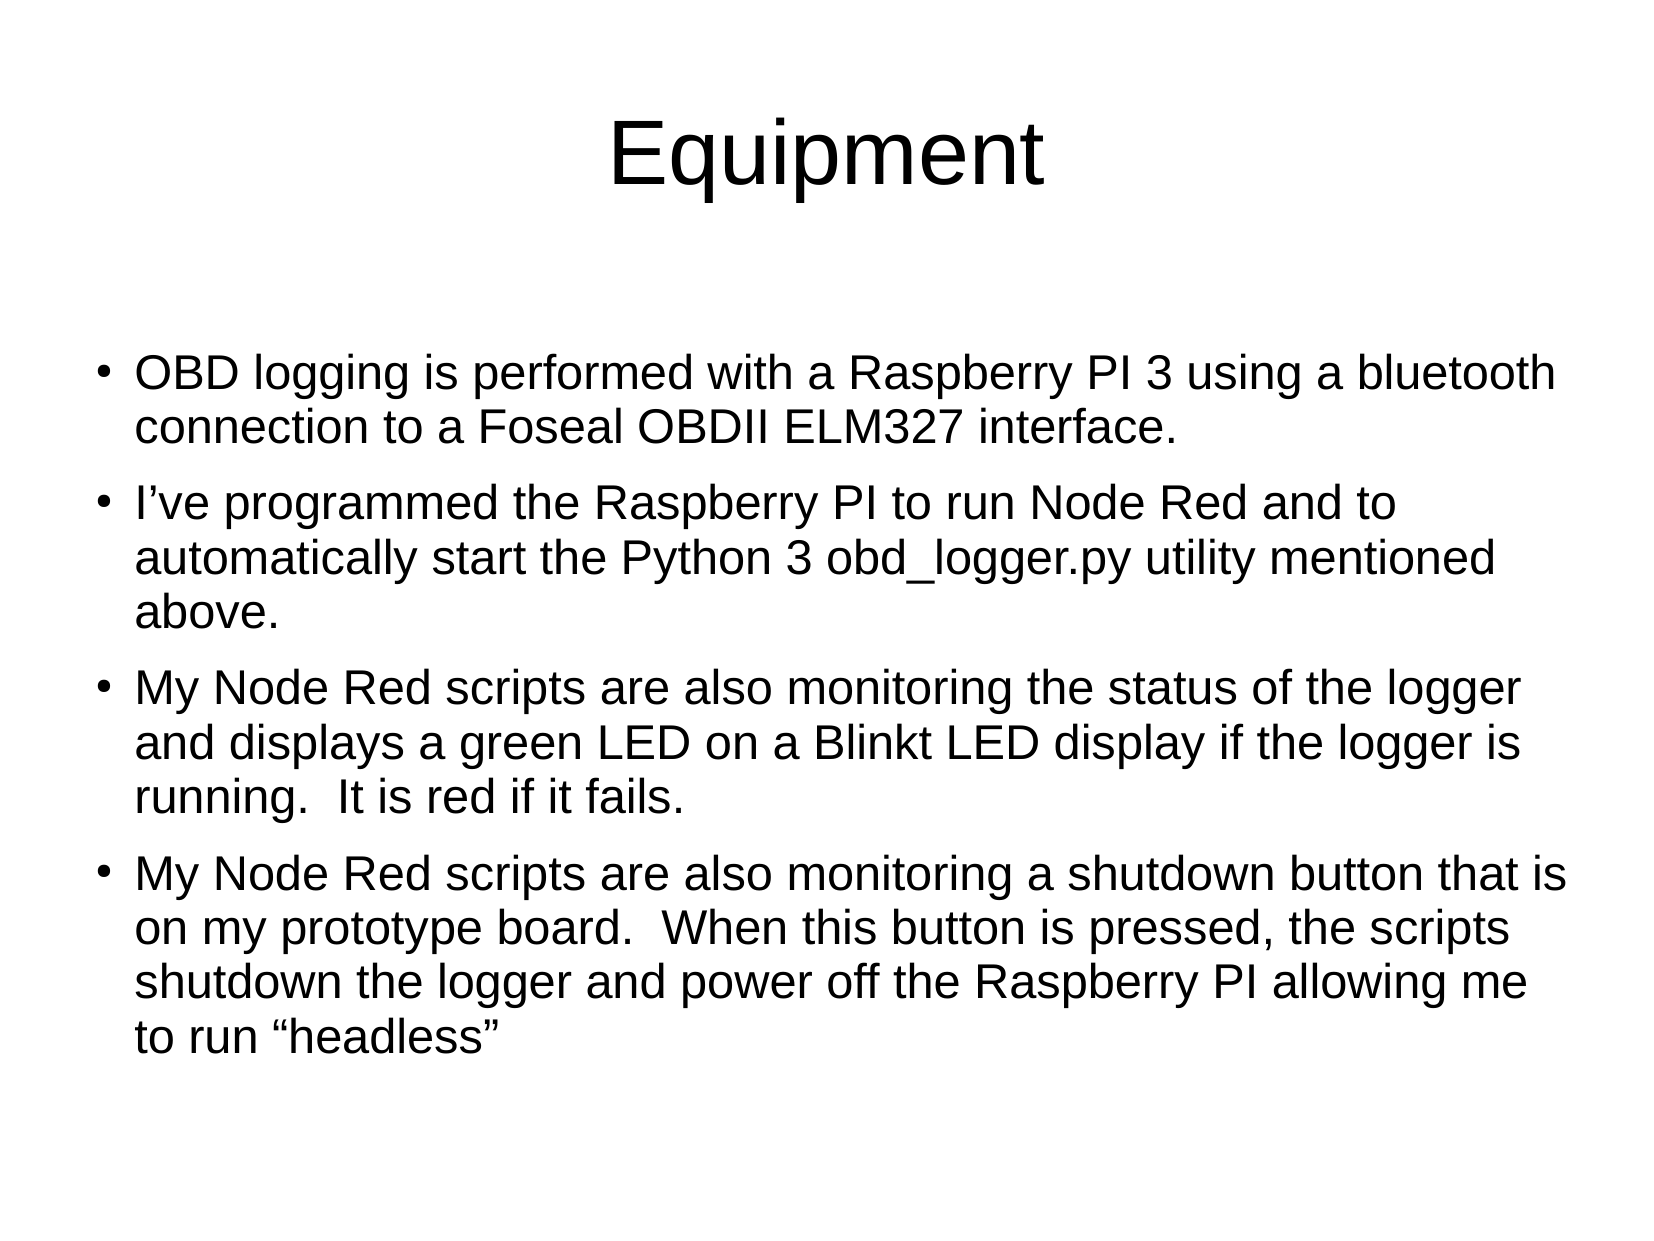

# Equipment
OBD logging is performed with a Raspberry PI 3 using a bluetooth connection to a Foseal OBDII ELM327 interface.
I’ve programmed the Raspberry PI to run Node Red and to automatically start the Python 3 obd_logger.py utility mentioned above.
My Node Red scripts are also monitoring the status of the logger and displays a green LED on a Blinkt LED display if the logger is running. It is red if it fails.
My Node Red scripts are also monitoring a shutdown button that is on my prototype board. When this button is pressed, the scripts shutdown the logger and power off the Raspberry PI allowing me to run “headless”